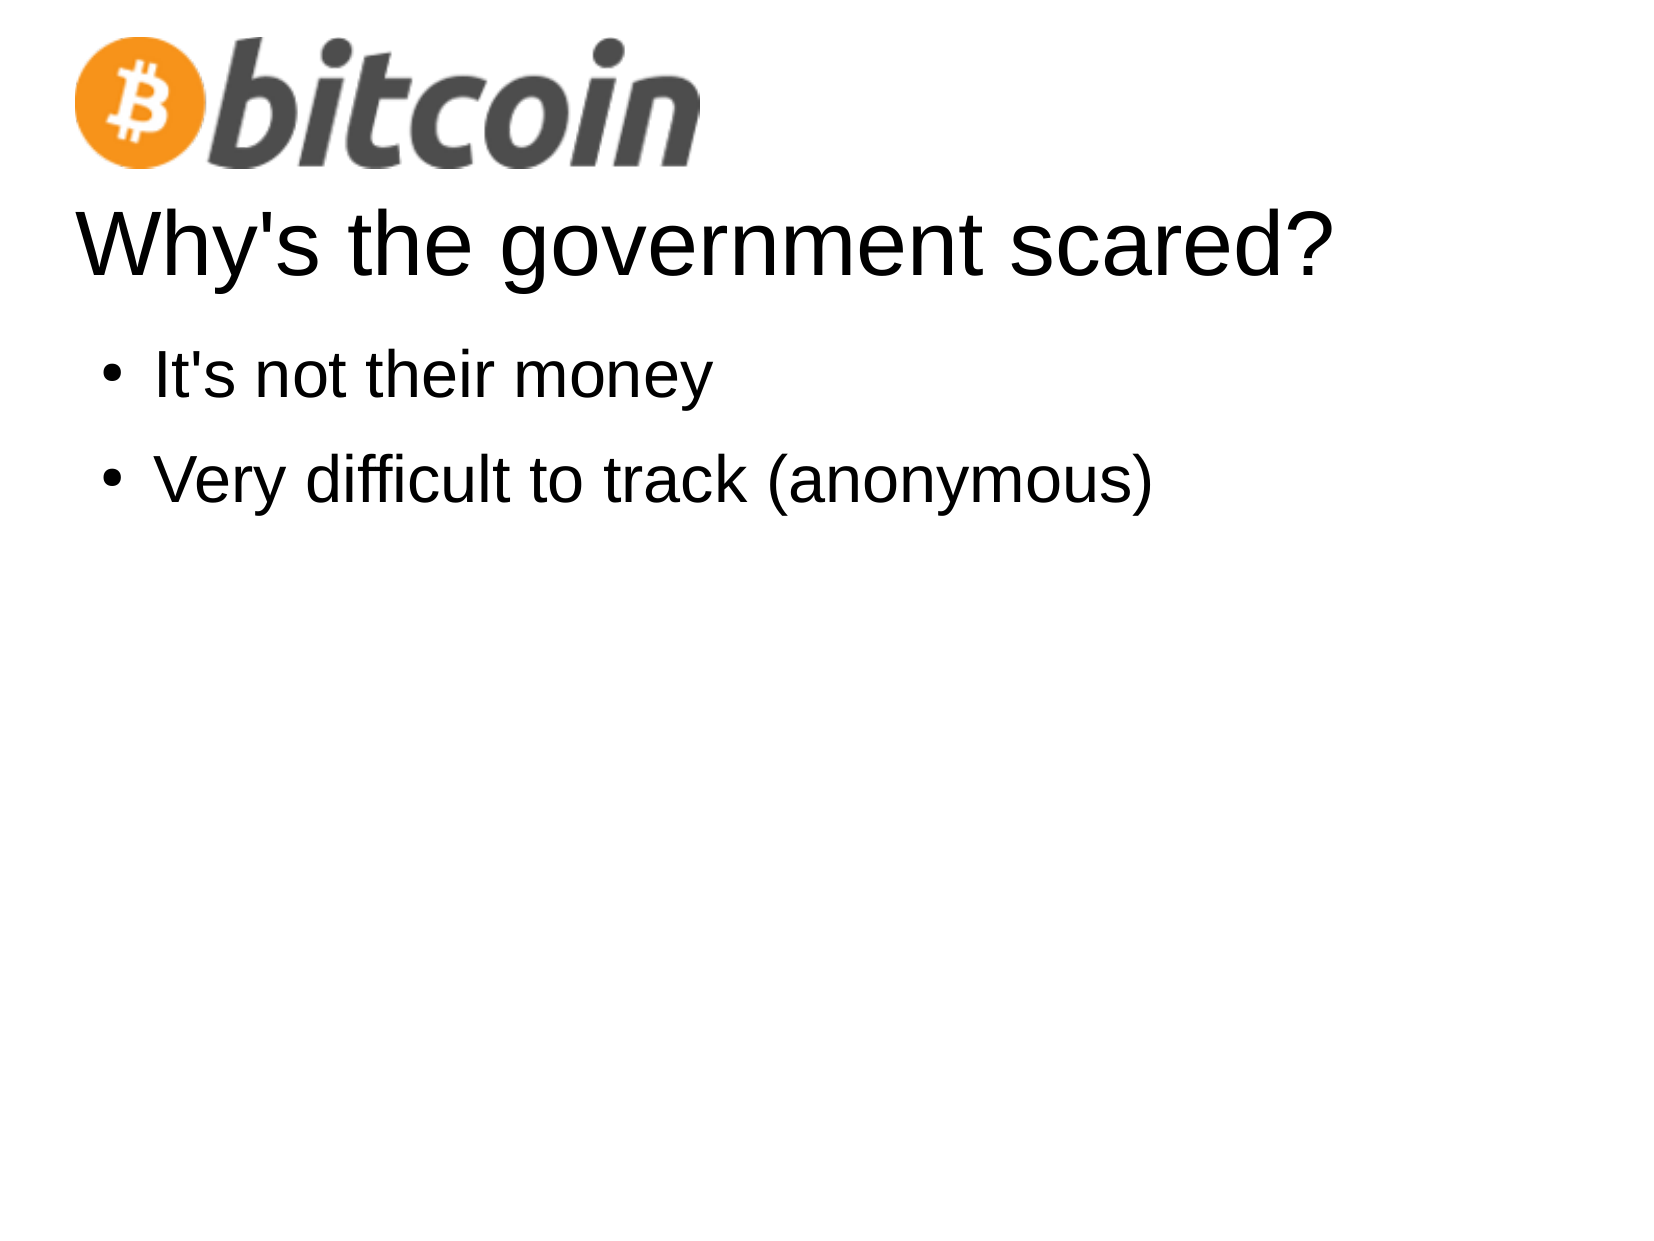

# Why's the government scared?
It's not their money
Very difficult to track (anonymous)